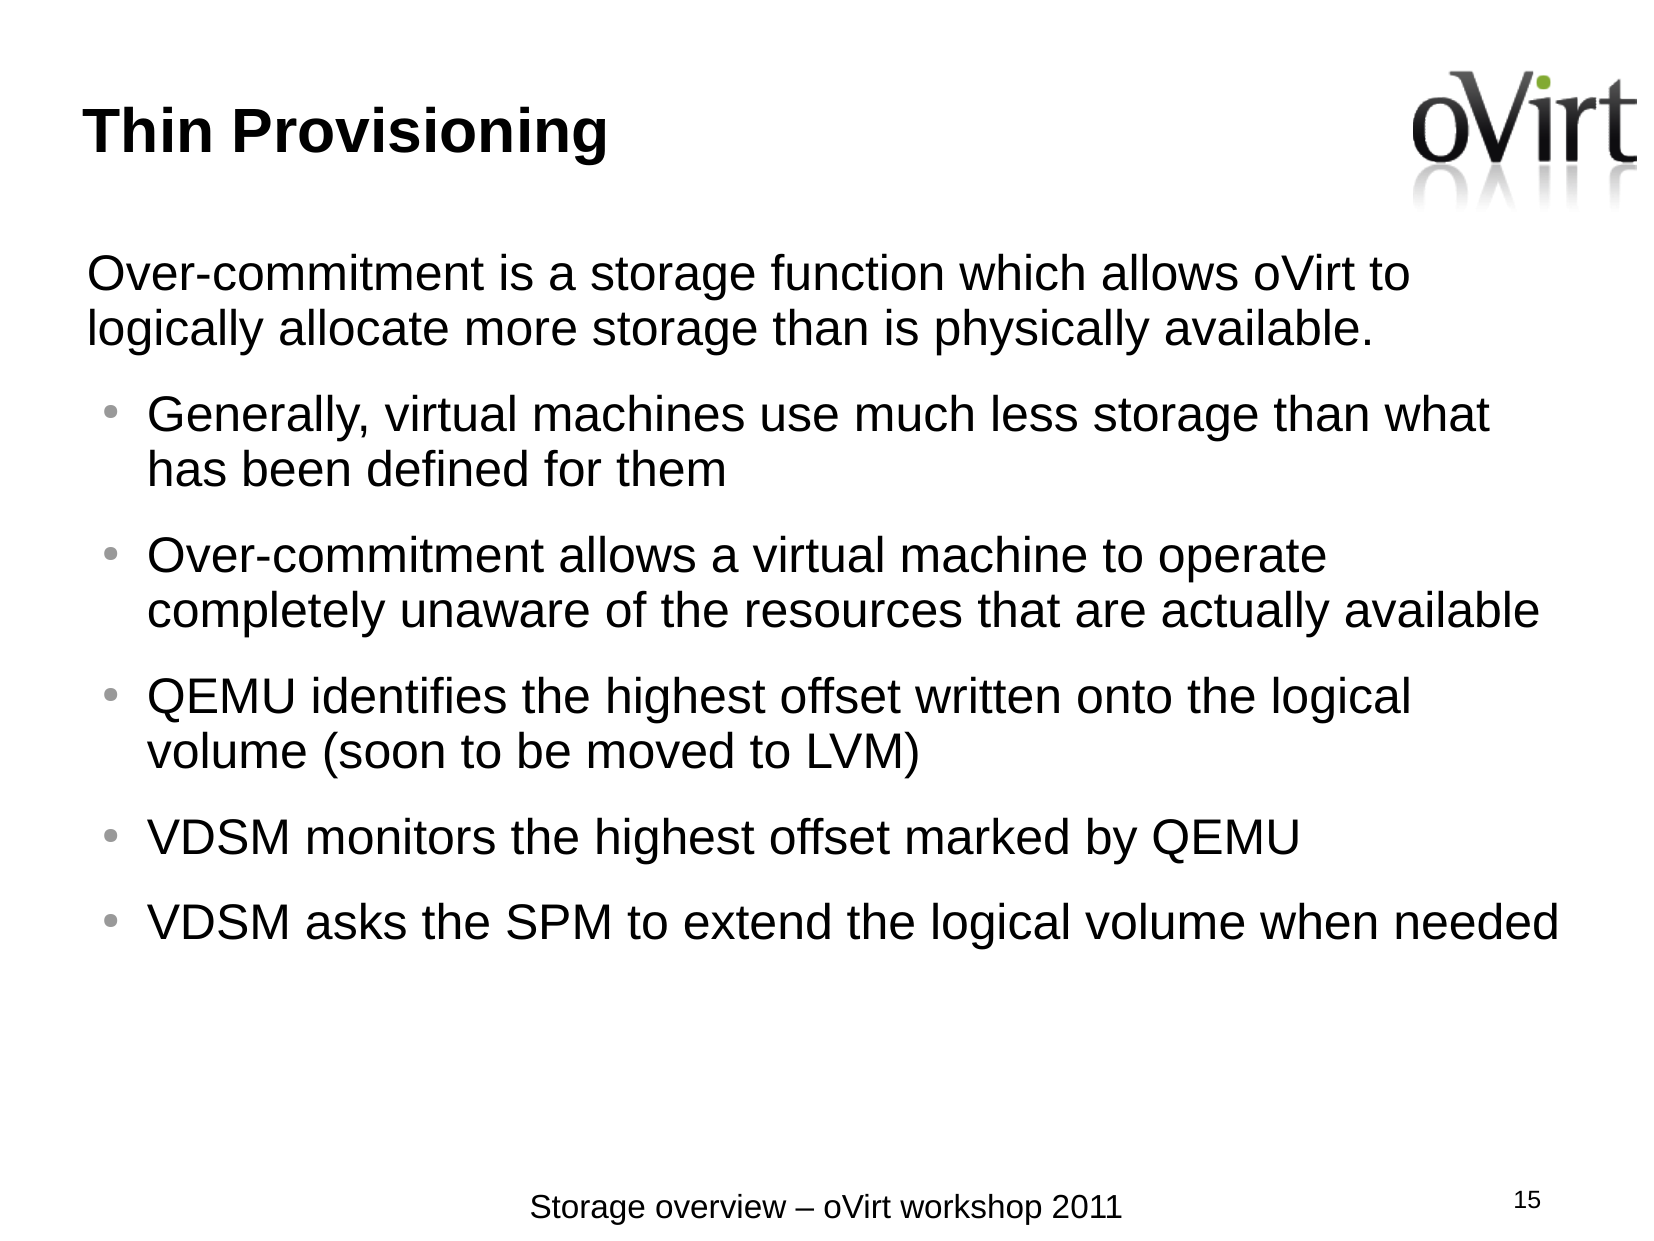

# Thin Provisioning
Over-commitment is a storage function which allows oVirt to logically allocate more storage than is physically available.
Generally, virtual machines use much less storage than what has been defined for them
Over-commitment allows a virtual machine to operate completely unaware of the resources that are actually available
QEMU identifies the highest offset written onto the logical volume (soon to be moved to LVM)
VDSM monitors the highest offset marked by QEMU
VDSM asks the SPM to extend the logical volume when needed